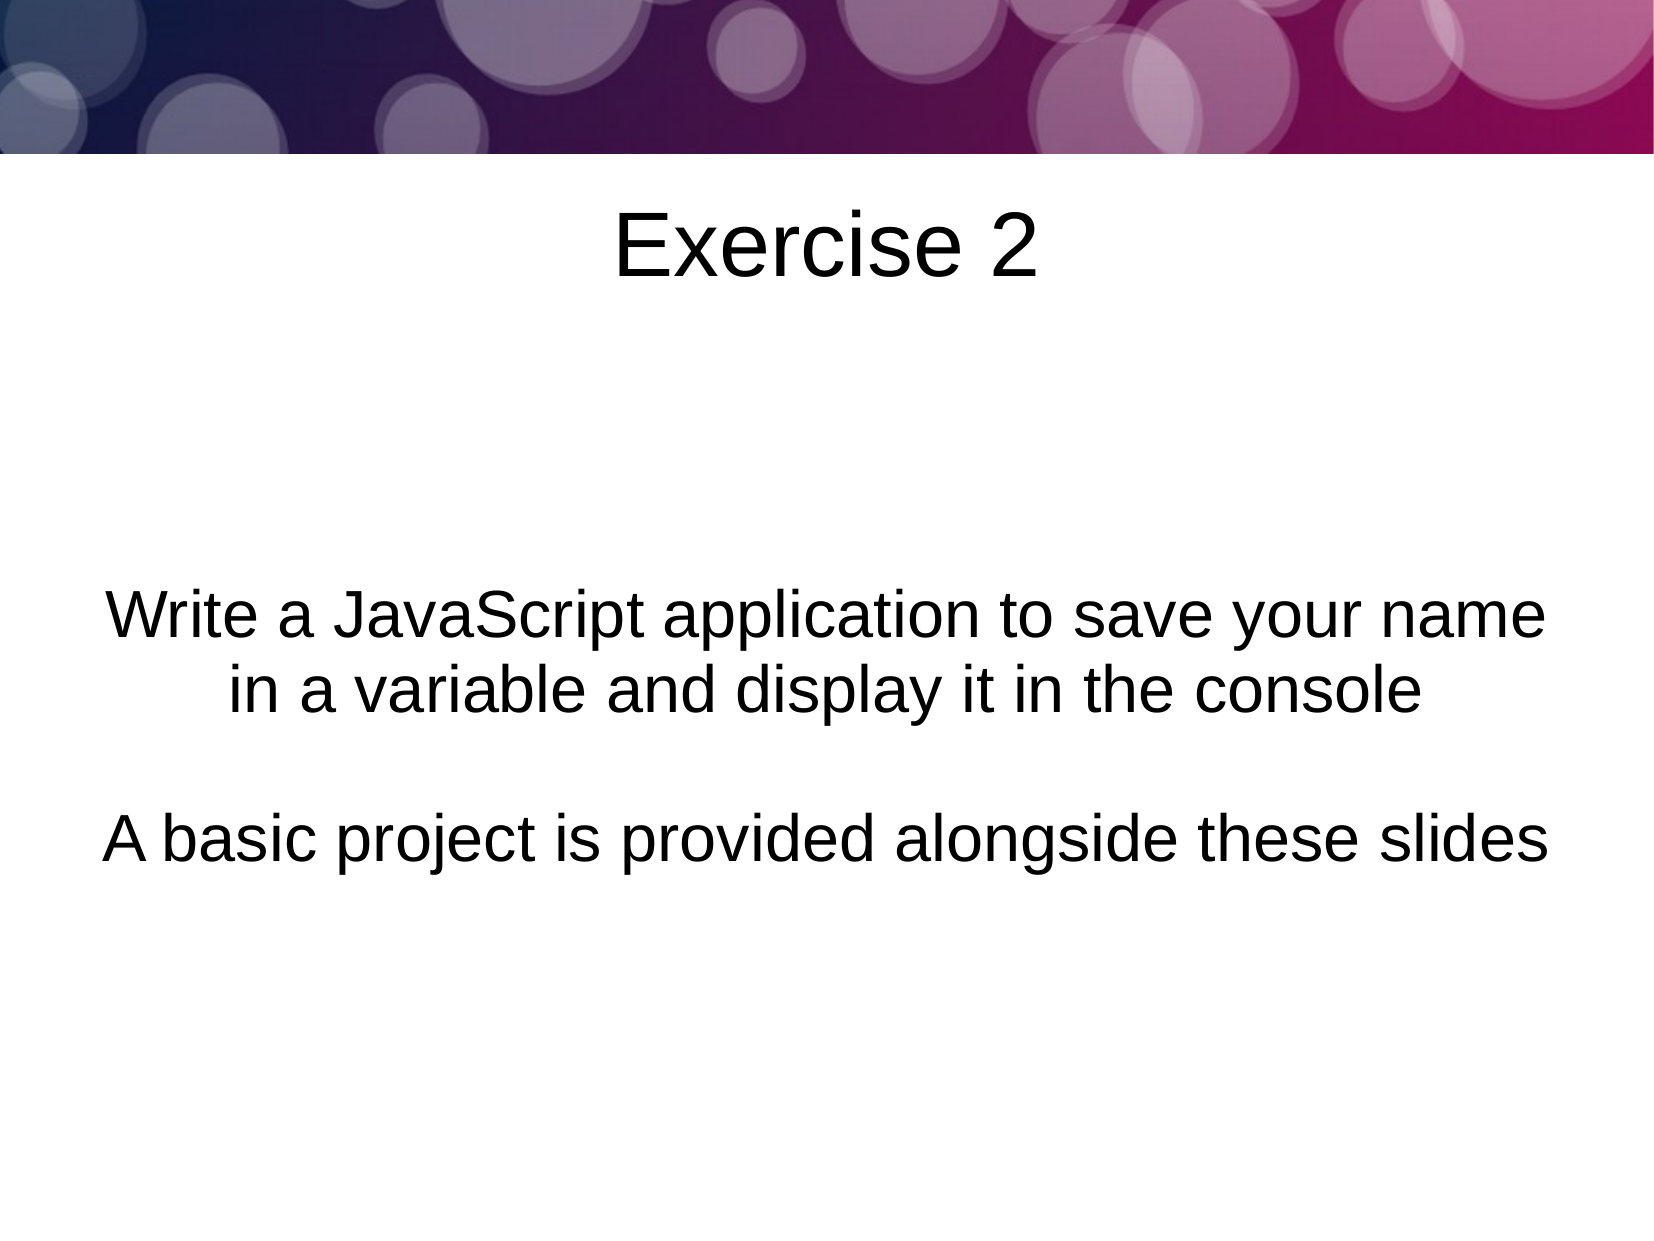

# Exercise 2
Write a JavaScript application to save your name in a variable and display it in the console
A basic project is provided alongside these slides